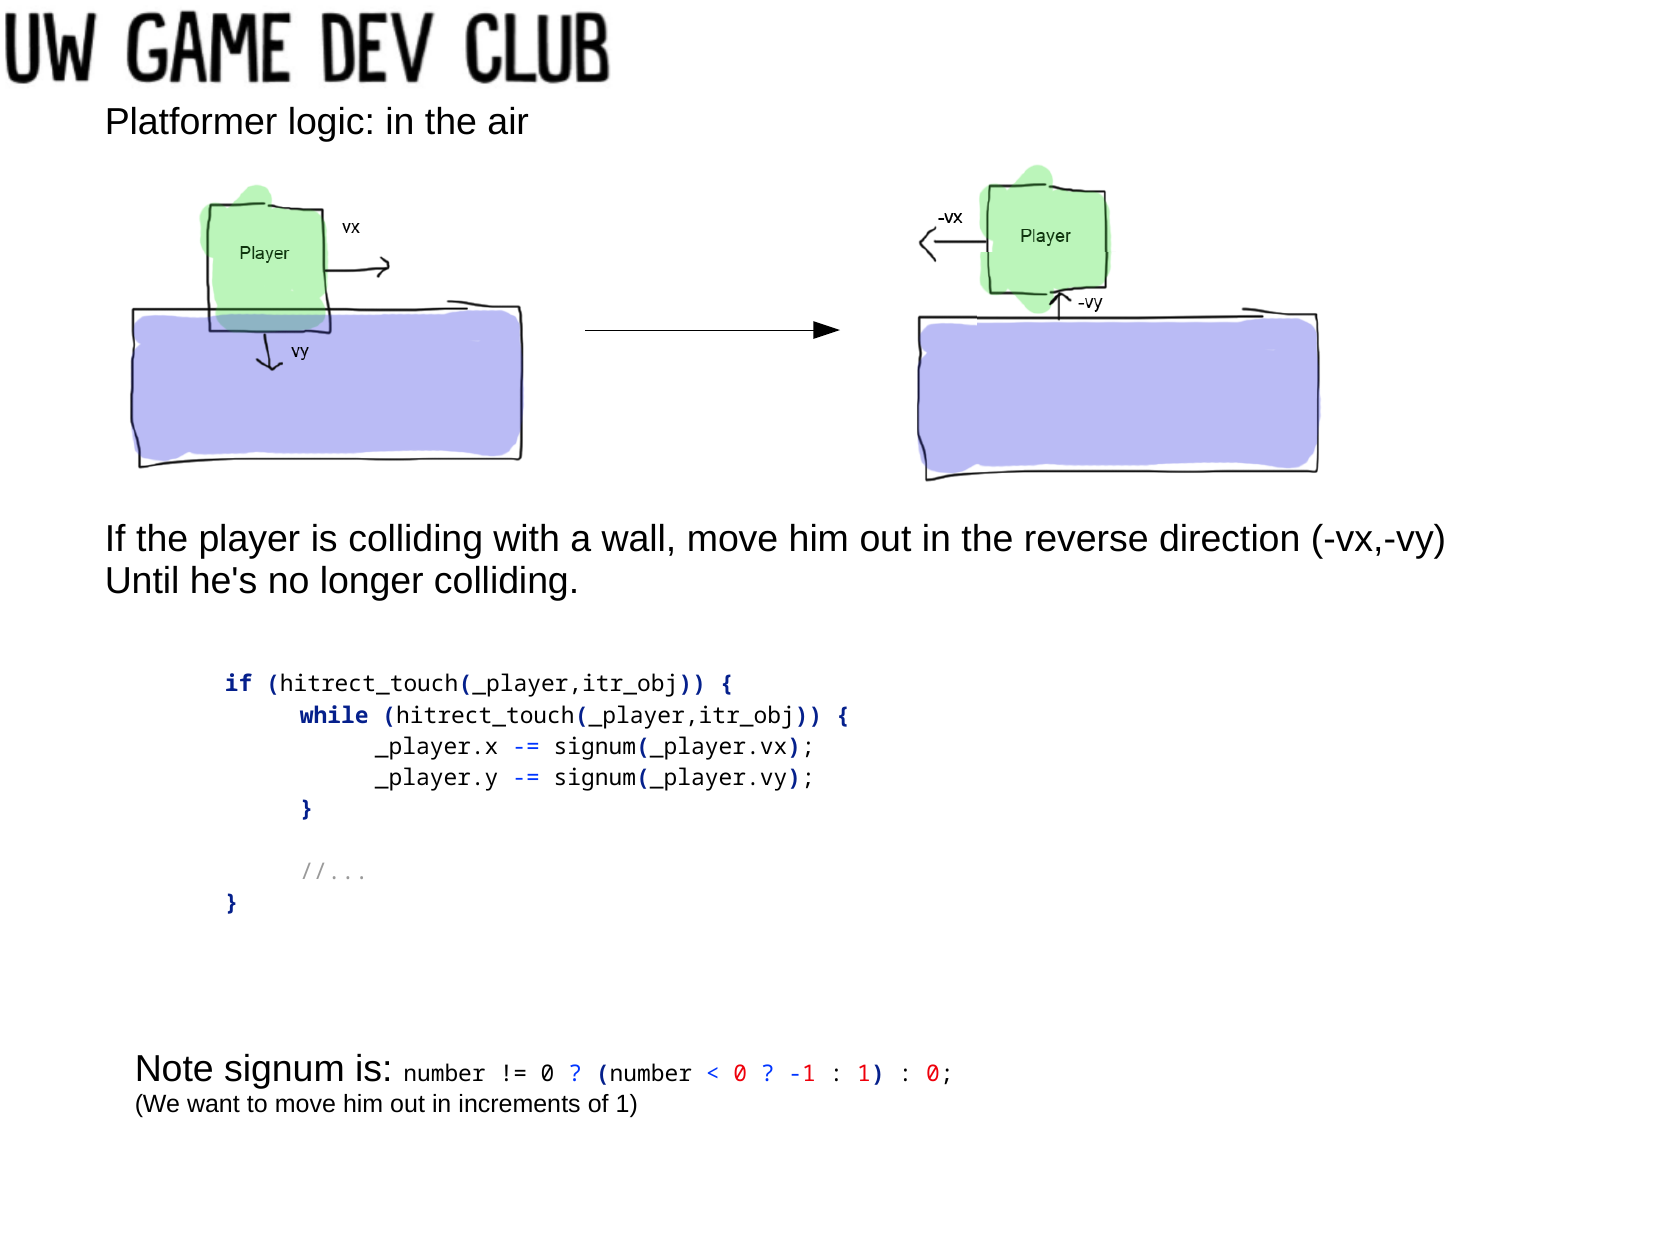

Platformer logic: in the air
If the player is colliding with a wall, move him out in the reverse direction (-vx,-vy)
Until he's no longer colliding.
if (hitrect_touch(_player,itr_obj)) {
	while (hitrect_touch(_player,itr_obj)) {
		_player.x -= signum(_player.vx);
		_player.y -= signum(_player.vy);
	}
	//...
}
Note signum is: number != 0 ? (number < 0 ? -1 : 1) : 0;
(We want to move him out in increments of 1)